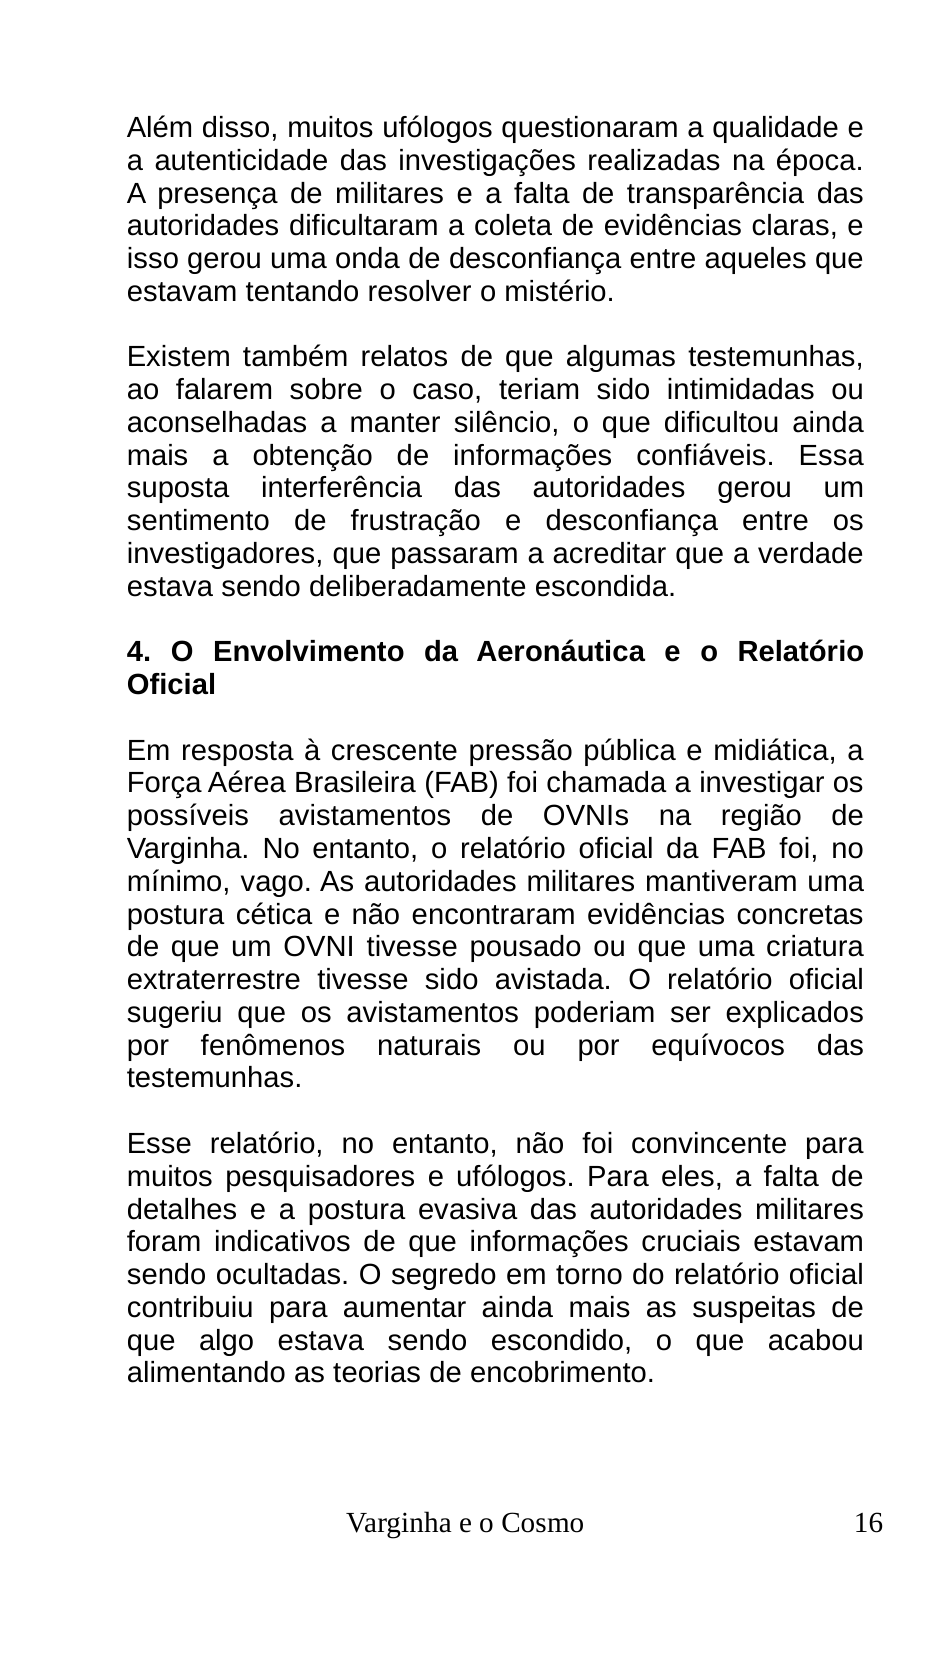

Além disso, muitos ufólogos questionaram a qualidade e a autenticidade das investigações realizadas na época. A presença de militares e a falta de transparência das autoridades dificultaram a coleta de evidências claras, e isso gerou uma onda de desconfiança entre aqueles que estavam tentando resolver o mistério.
Existem também relatos de que algumas testemunhas, ao falarem sobre o caso, teriam sido intimidadas ou aconselhadas a manter silêncio, o que dificultou ainda mais a obtenção de informações confiáveis. Essa suposta interferência das autoridades gerou um sentimento de frustração e desconfiança entre os investigadores, que passaram a acreditar que a verdade estava sendo deliberadamente escondida.
4. O Envolvimento da Aeronáutica e o Relatório Oficial
Em resposta à crescente pressão pública e midiática, a Força Aérea Brasileira (FAB) foi chamada a investigar os possíveis avistamentos de OVNIs na região de Varginha. No entanto, o relatório oficial da FAB foi, no mínimo, vago. As autoridades militares mantiveram uma postura cética e não encontraram evidências concretas de que um OVNI tivesse pousado ou que uma criatura extraterrestre tivesse sido avistada. O relatório oficial sugeriu que os avistamentos poderiam ser explicados por fenômenos naturais ou por equívocos das testemunhas.
Esse relatório, no entanto, não foi convincente para muitos pesquisadores e ufólogos. Para eles, a falta de detalhes e a postura evasiva das autoridades militares foram indicativos de que informações cruciais estavam sendo ocultadas. O segredo em torno do relatório oficial contribuiu para aumentar ainda mais as suspeitas de que algo estava sendo escondido, o que acabou alimentando as teorias de encobrimento.
Varginha e o Cosmo
16